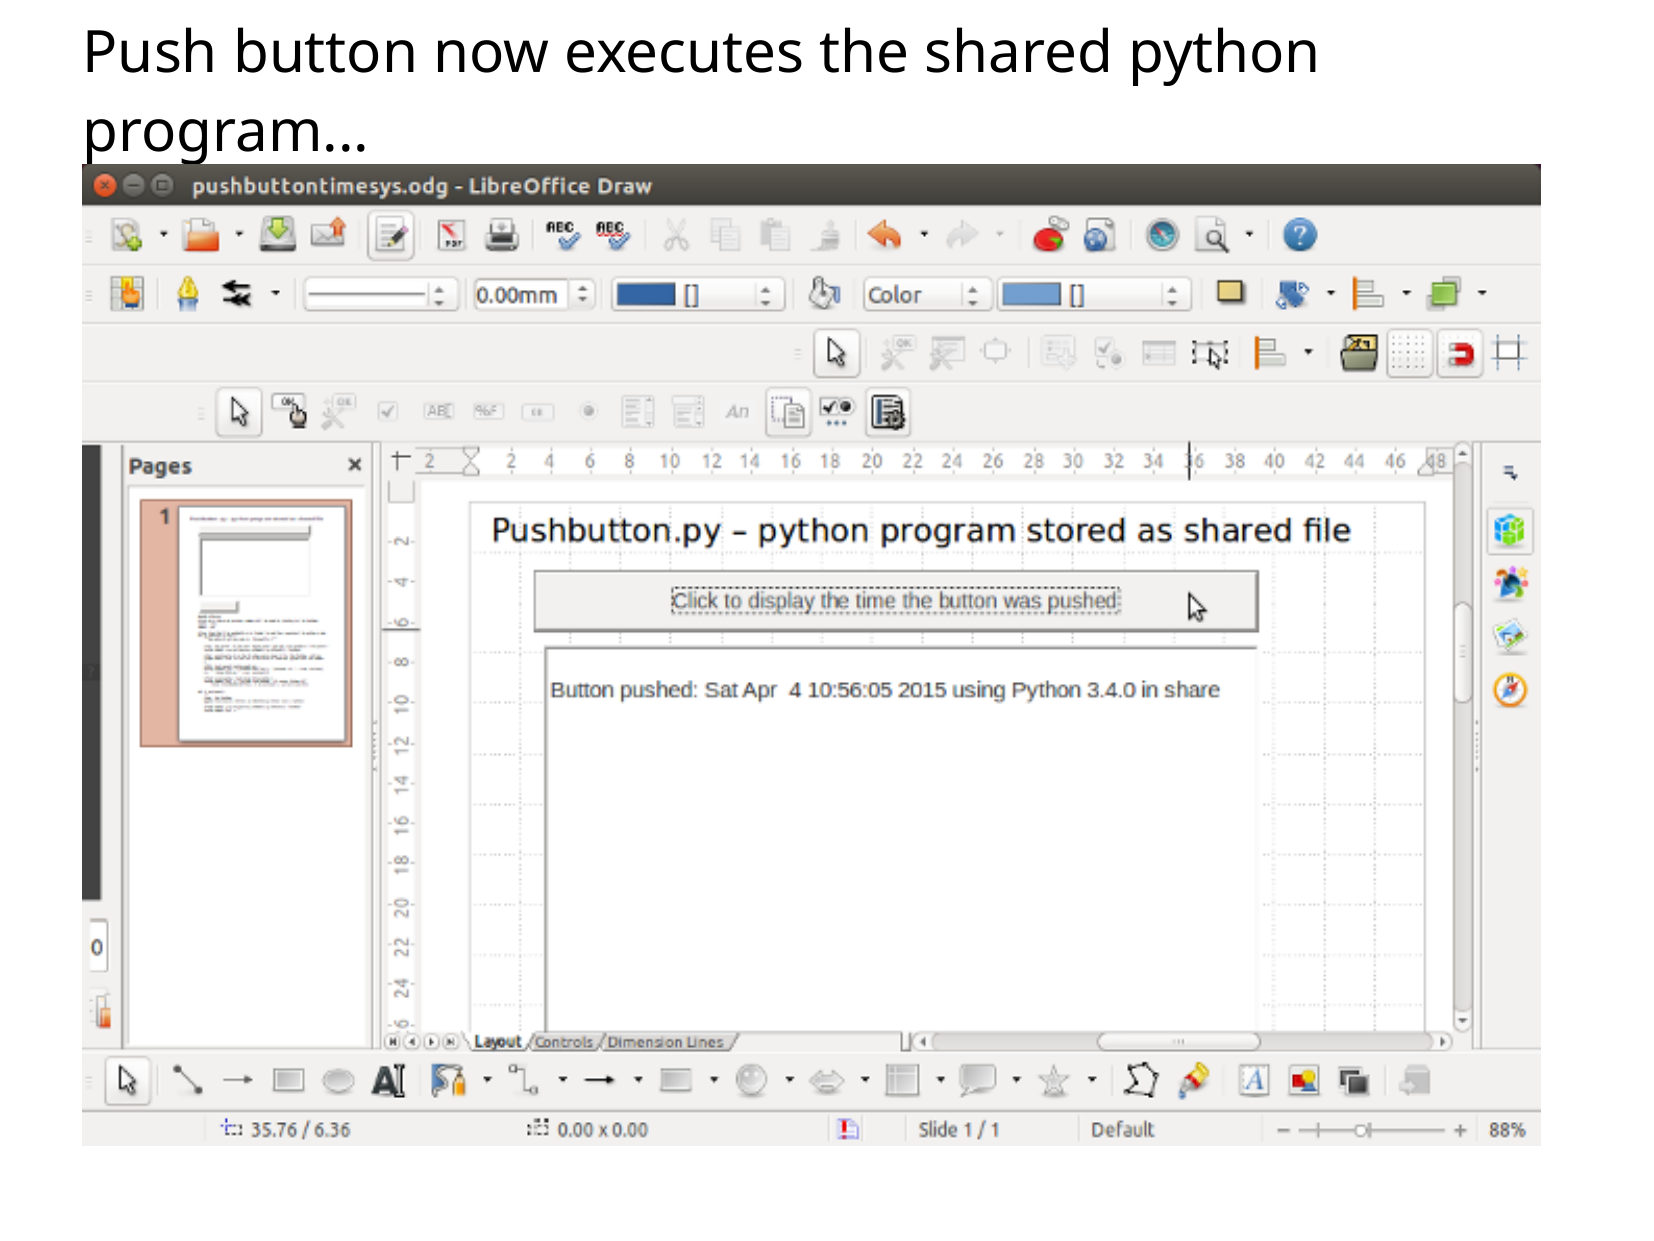

# Push button now executes the shared python program...